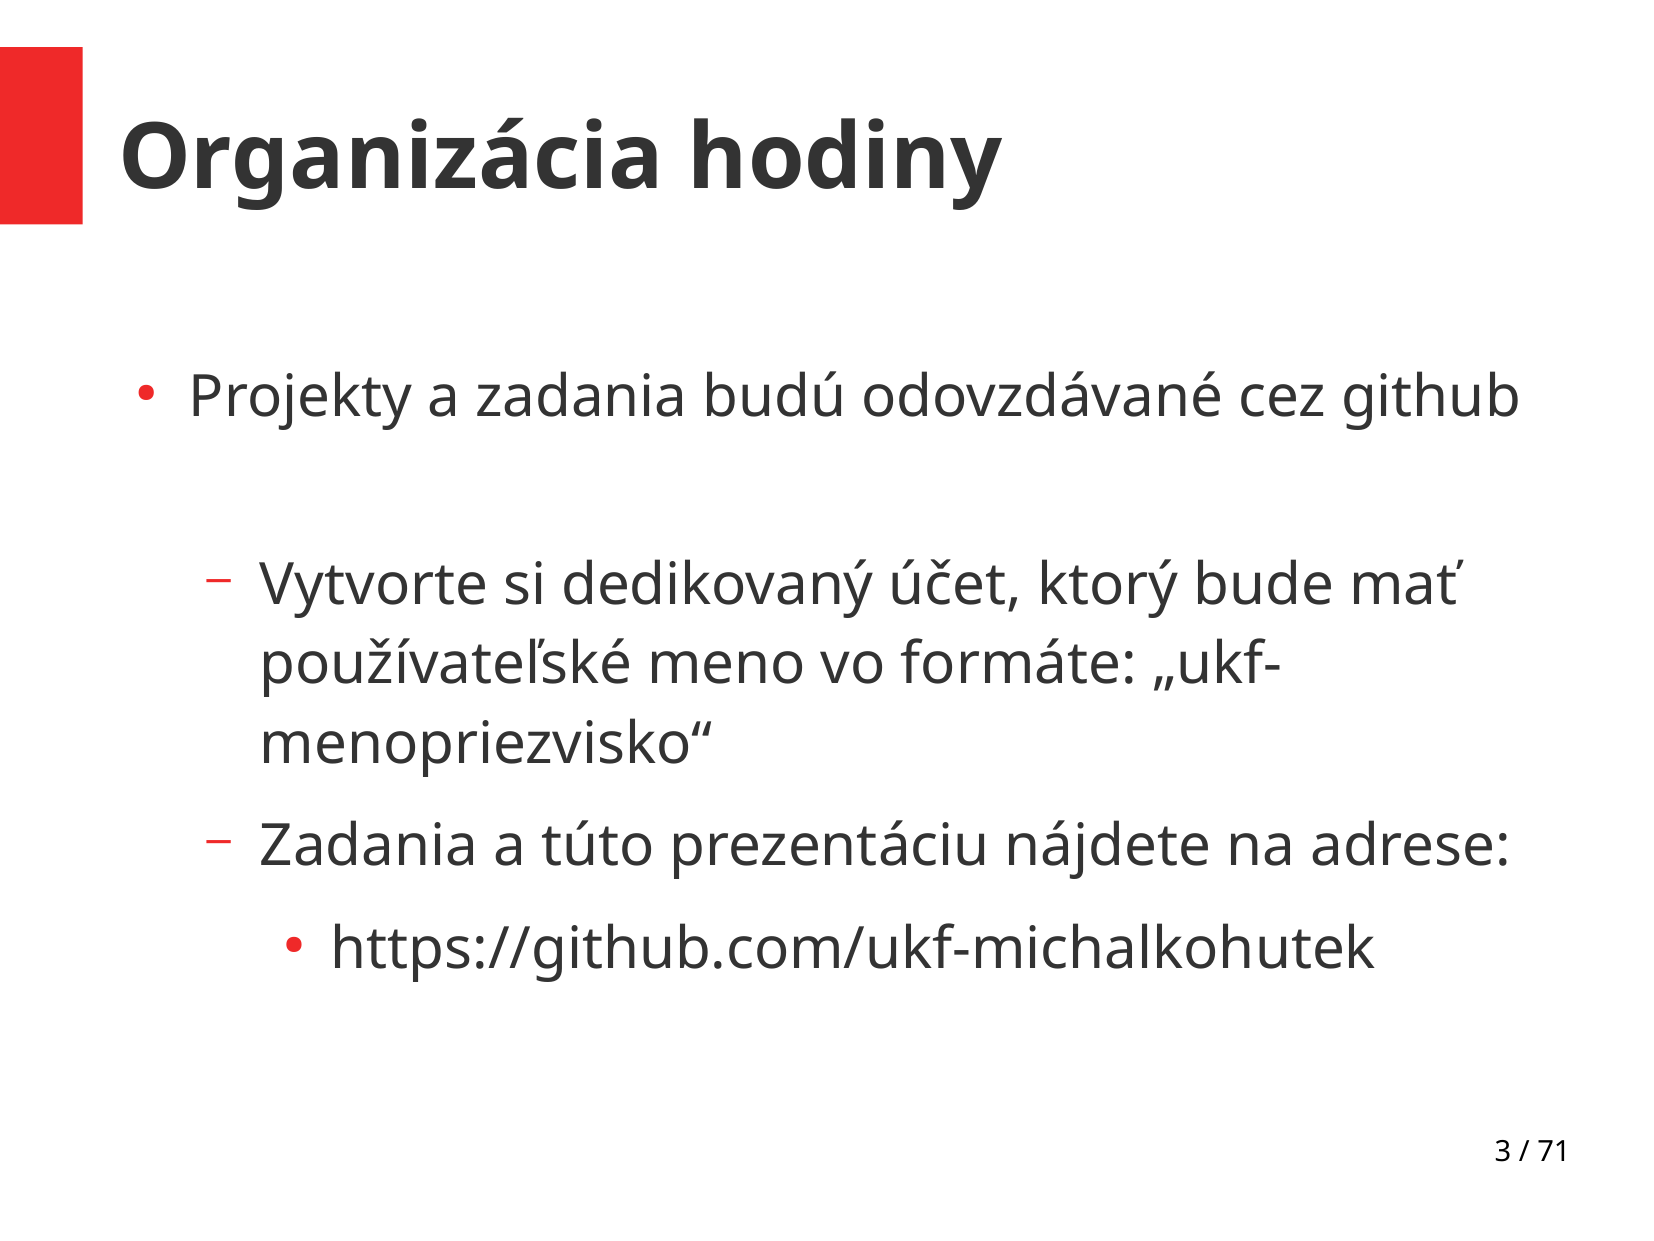

# Organizácia hodiny
Projekty a zadania budú odovzdávané cez github
Vytvorte si dedikovaný účet, ktorý bude mať používateľské meno vo formáte: „ukf-menopriezvisko“
Zadania a túto prezentáciu nájdete na adrese:
https://github.com/ukf-michalkohutek
3